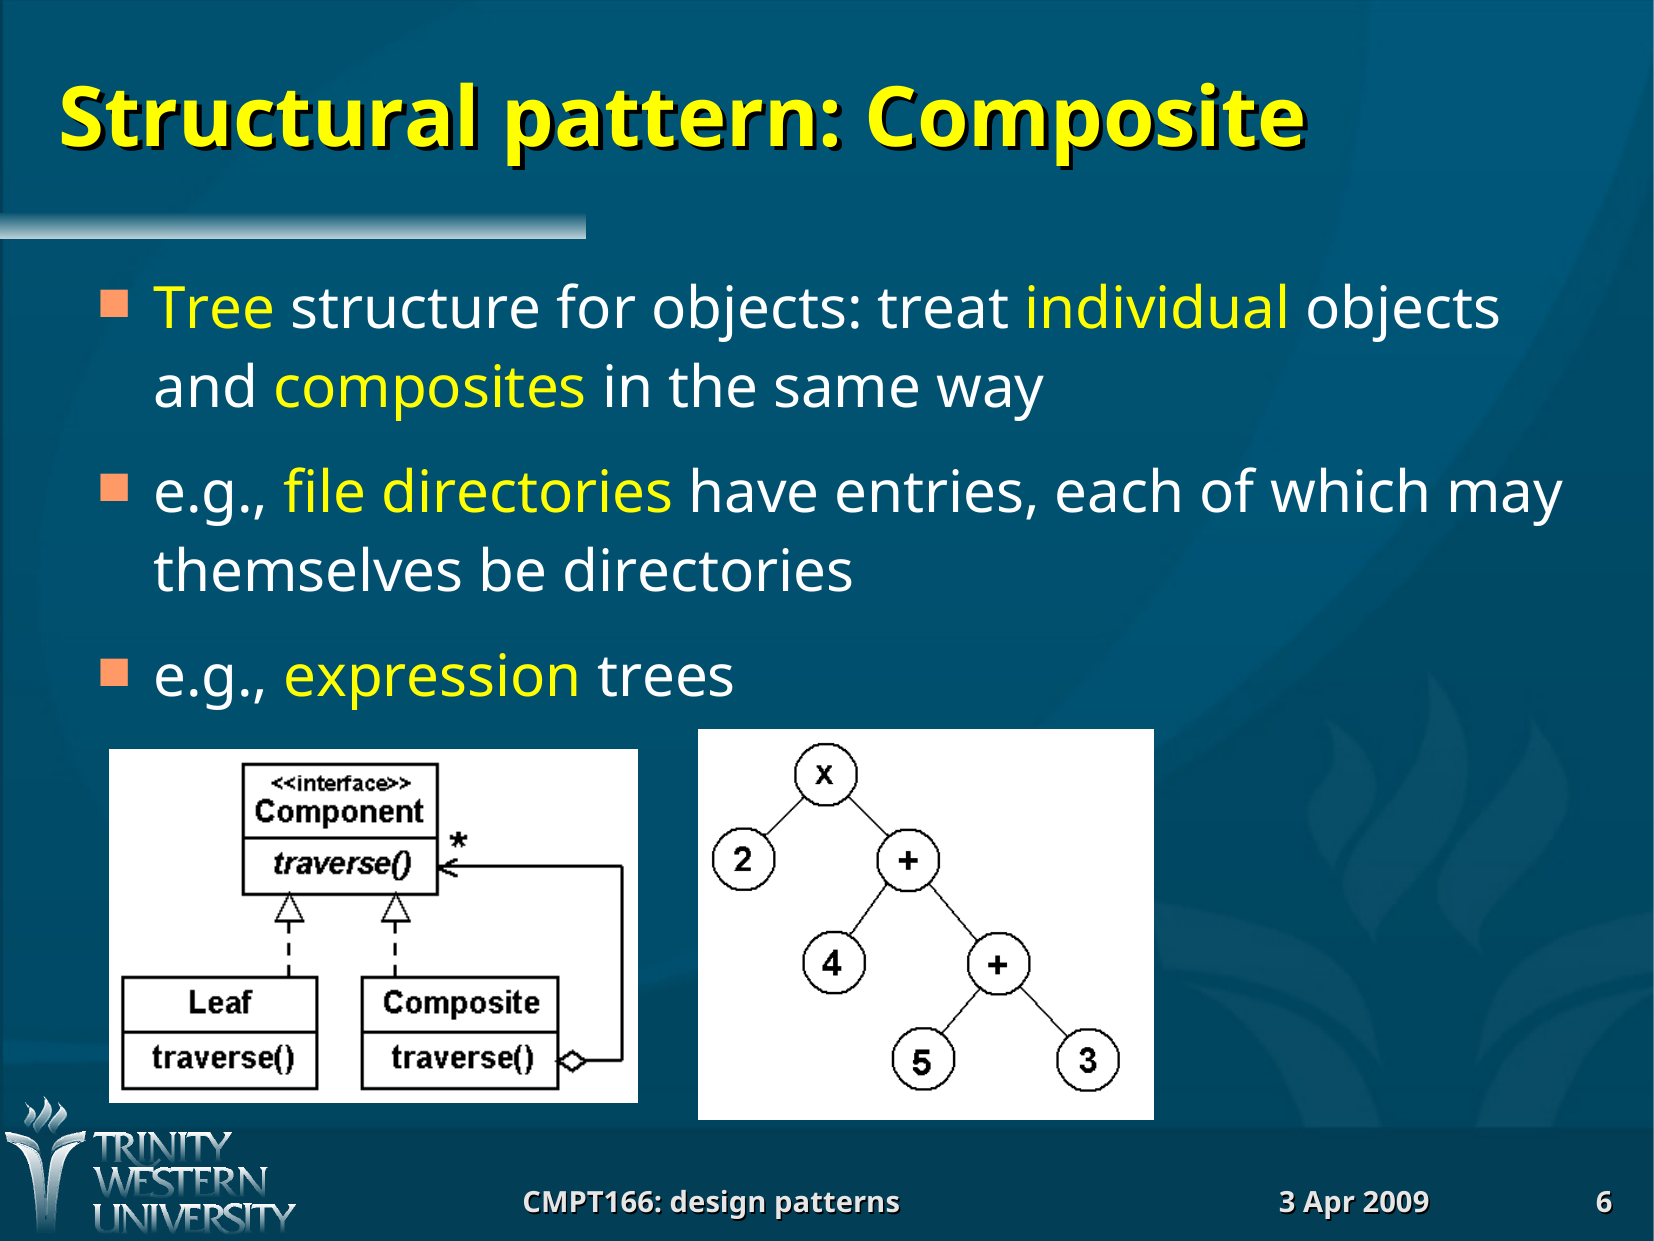

# Structural pattern: Composite
Tree structure for objects: treat individual objects and composites in the same way
e.g., file directories have entries, each of which may themselves be directories
e.g., expression trees
CMPT166: design patterns
3 Apr 2009
6